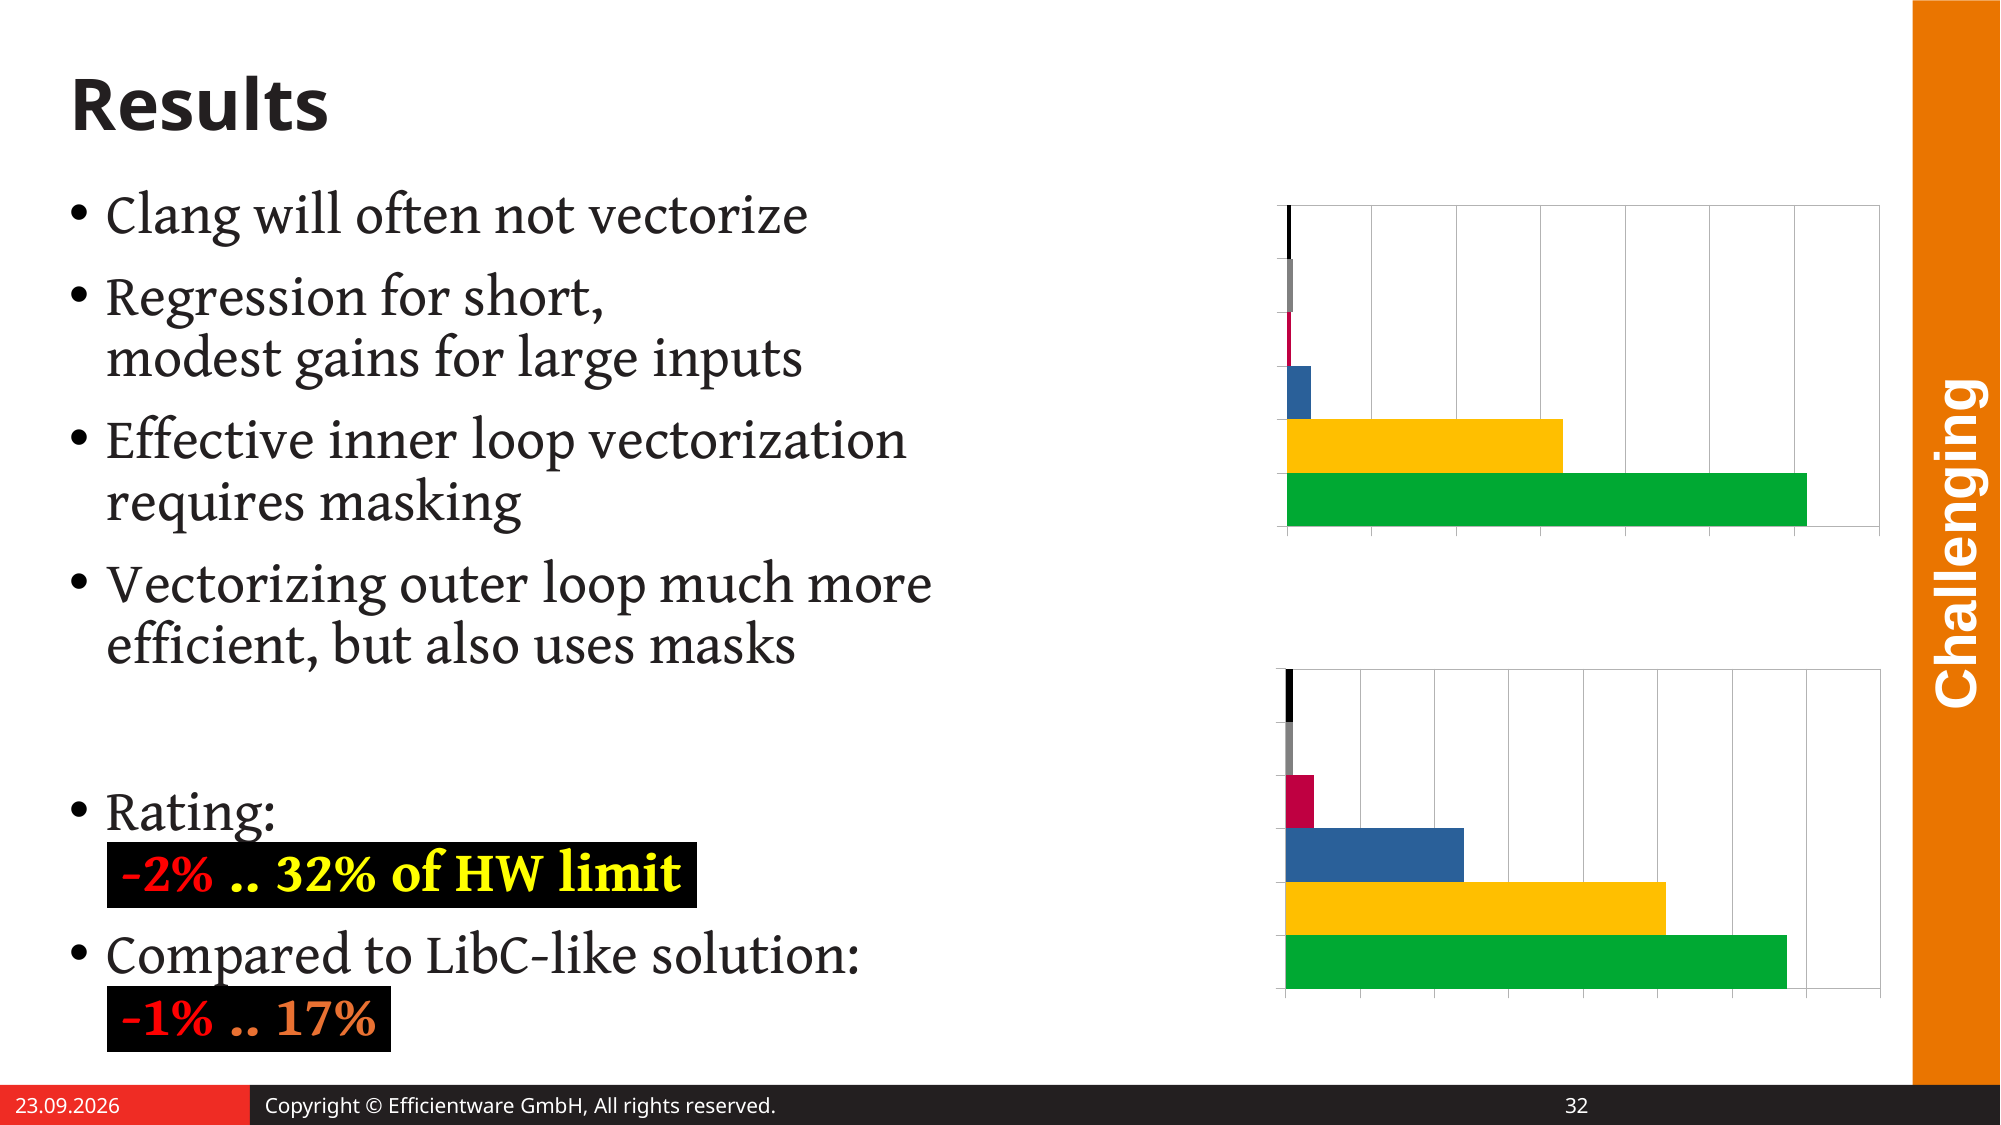

# Results
Clang will often not vectorize
Regression for short,
modest gains for large inputs
Effective inner loop vectorization requires masking
Vectorizing outer loop much more efficient, but also uses masks
Rating:
 -2% .. 32% of HW limit
Compared to LibC-like solution:
 -1% .. 17%
Challenging
Copyright © Efficientware GmbH, All rights reserved.